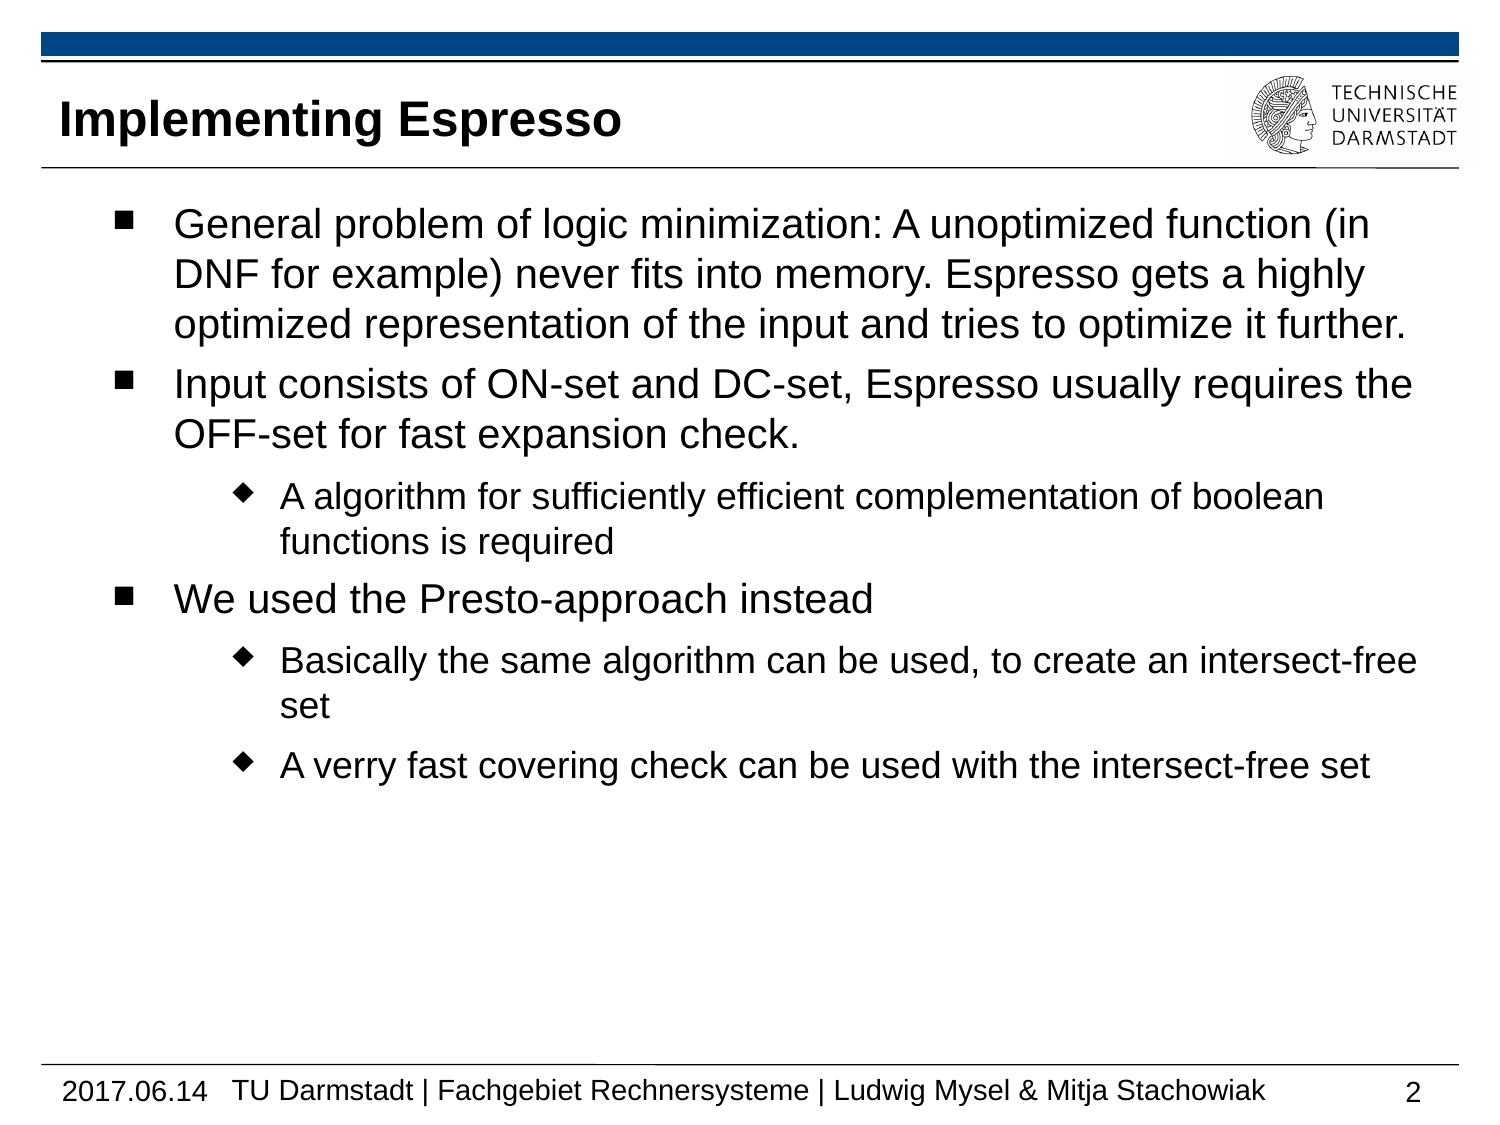

# Implementing Espresso
General problem of logic minimization: A unoptimized function (in DNF for example) never fits into memory. Espresso gets a highly optimized representation of the input and tries to optimize it further.
Input consists of ON-set and DC-set, Espresso usually requires the OFF-set for fast expansion check.
A algorithm for sufficiently efficient complementation of boolean functions is required
We used the Presto-approach instead
Basically the same algorithm can be used, to create an intersect-free set
A verry fast covering check can be used with the intersect-free set
TU Darmstadt | Fachgebiet Rechnersysteme | Name